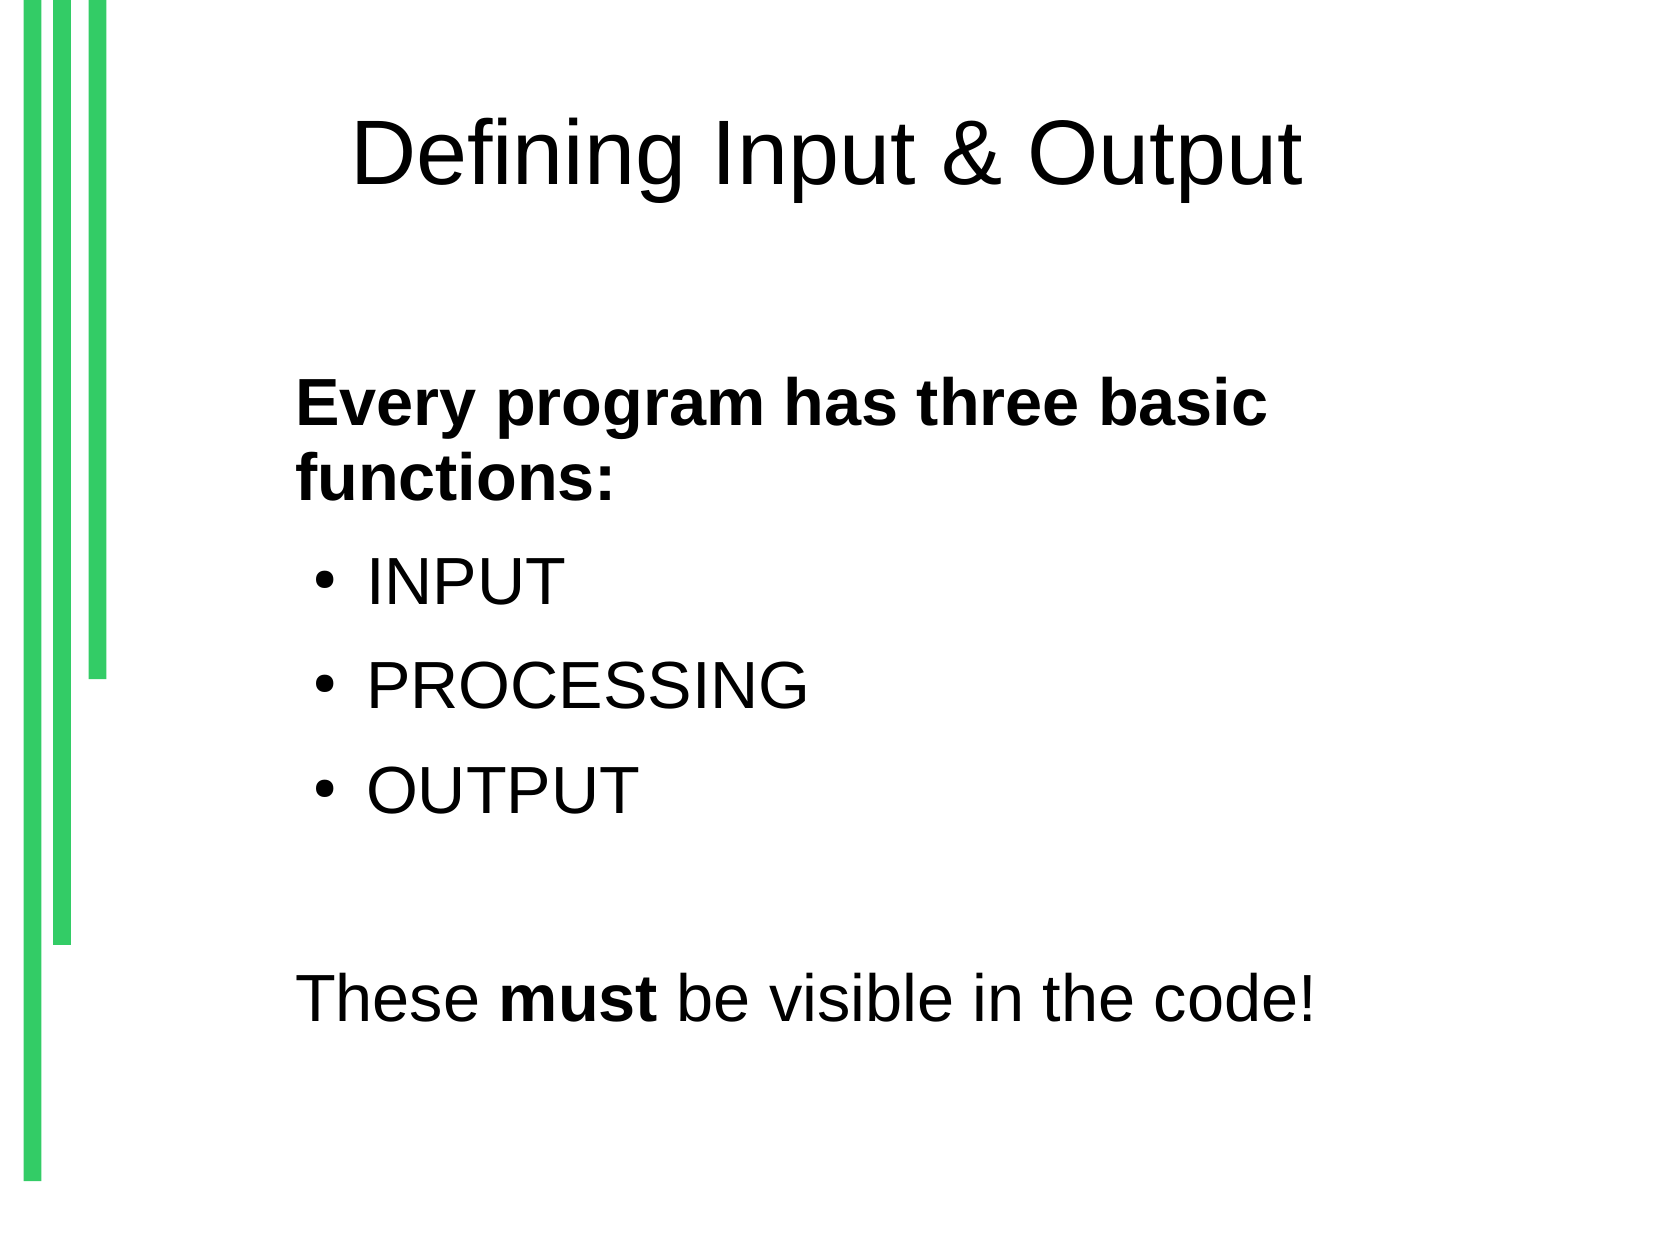

# Defining Input & Output
Every program has three basic functions:
INPUT
PROCESSING
OUTPUT
These must be visible in the code!